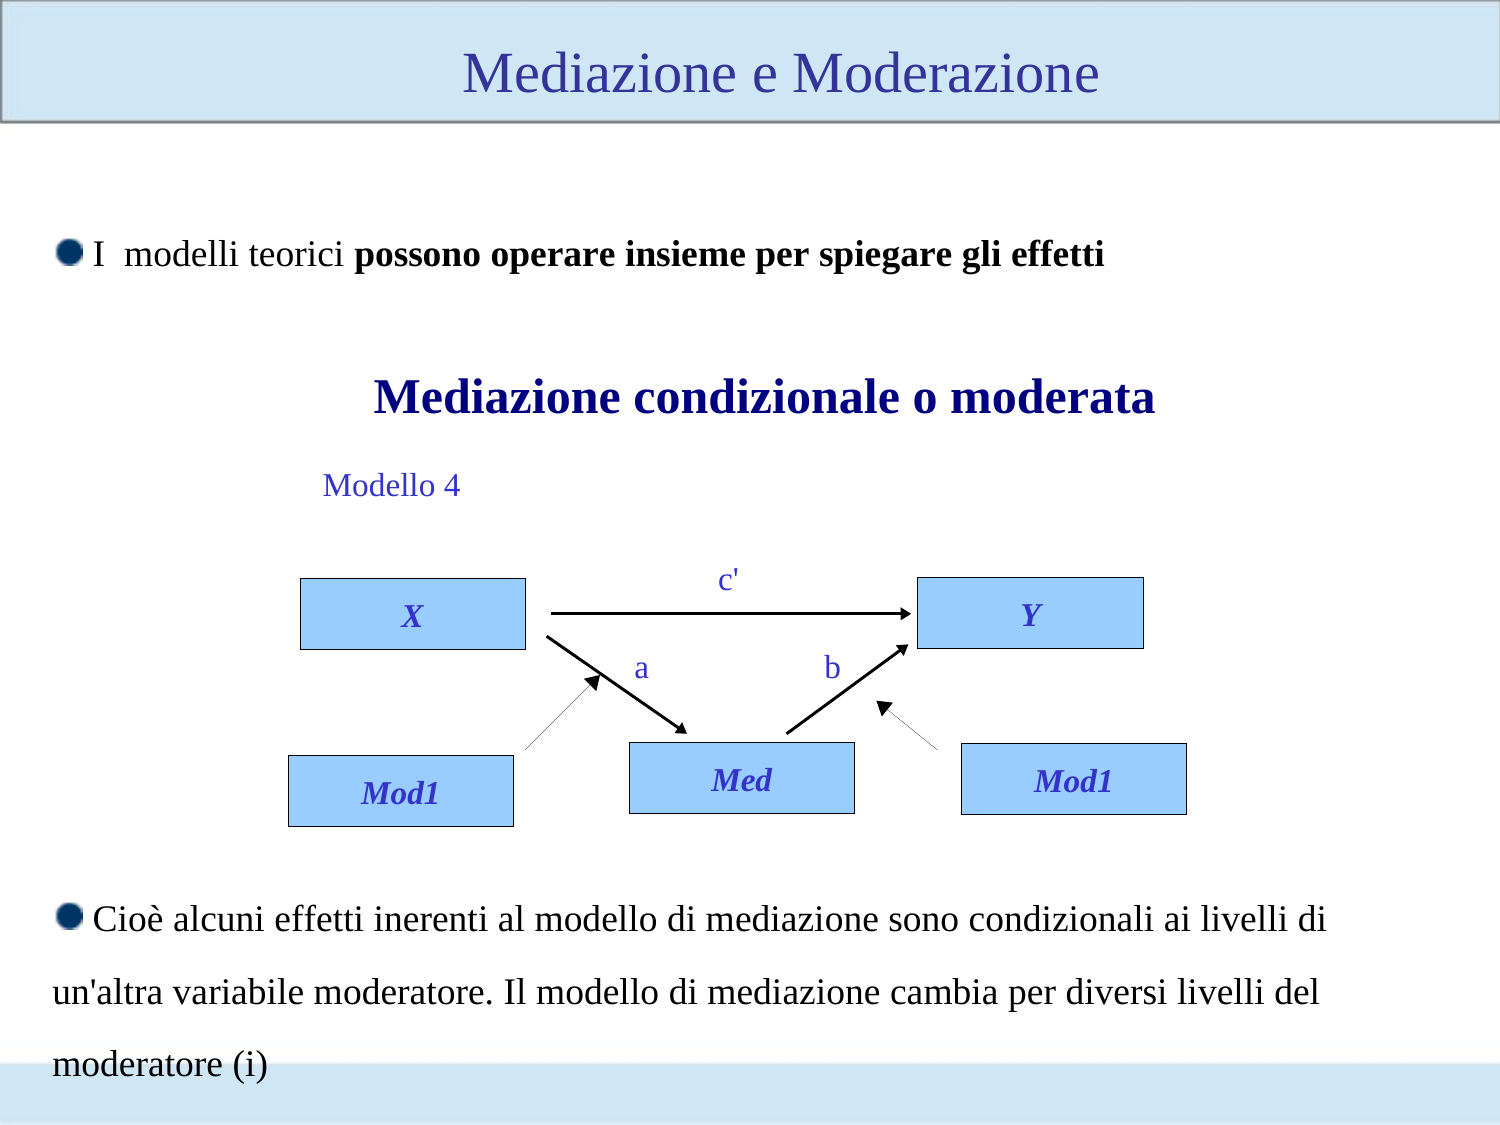

# Mediazione e Moderazione
 I modelli teorici possono operare insieme per spiegare gli effetti
Mediazione condizionale o moderata
Modello 4
c'
Y
X
a
b
Med
Mod1
Mod1
 Cioè alcuni effetti inerenti al modello di mediazione sono condizionali ai livelli di un'altra variabile moderatore. Il modello di mediazione cambia per diversi livelli del moderatore (i)